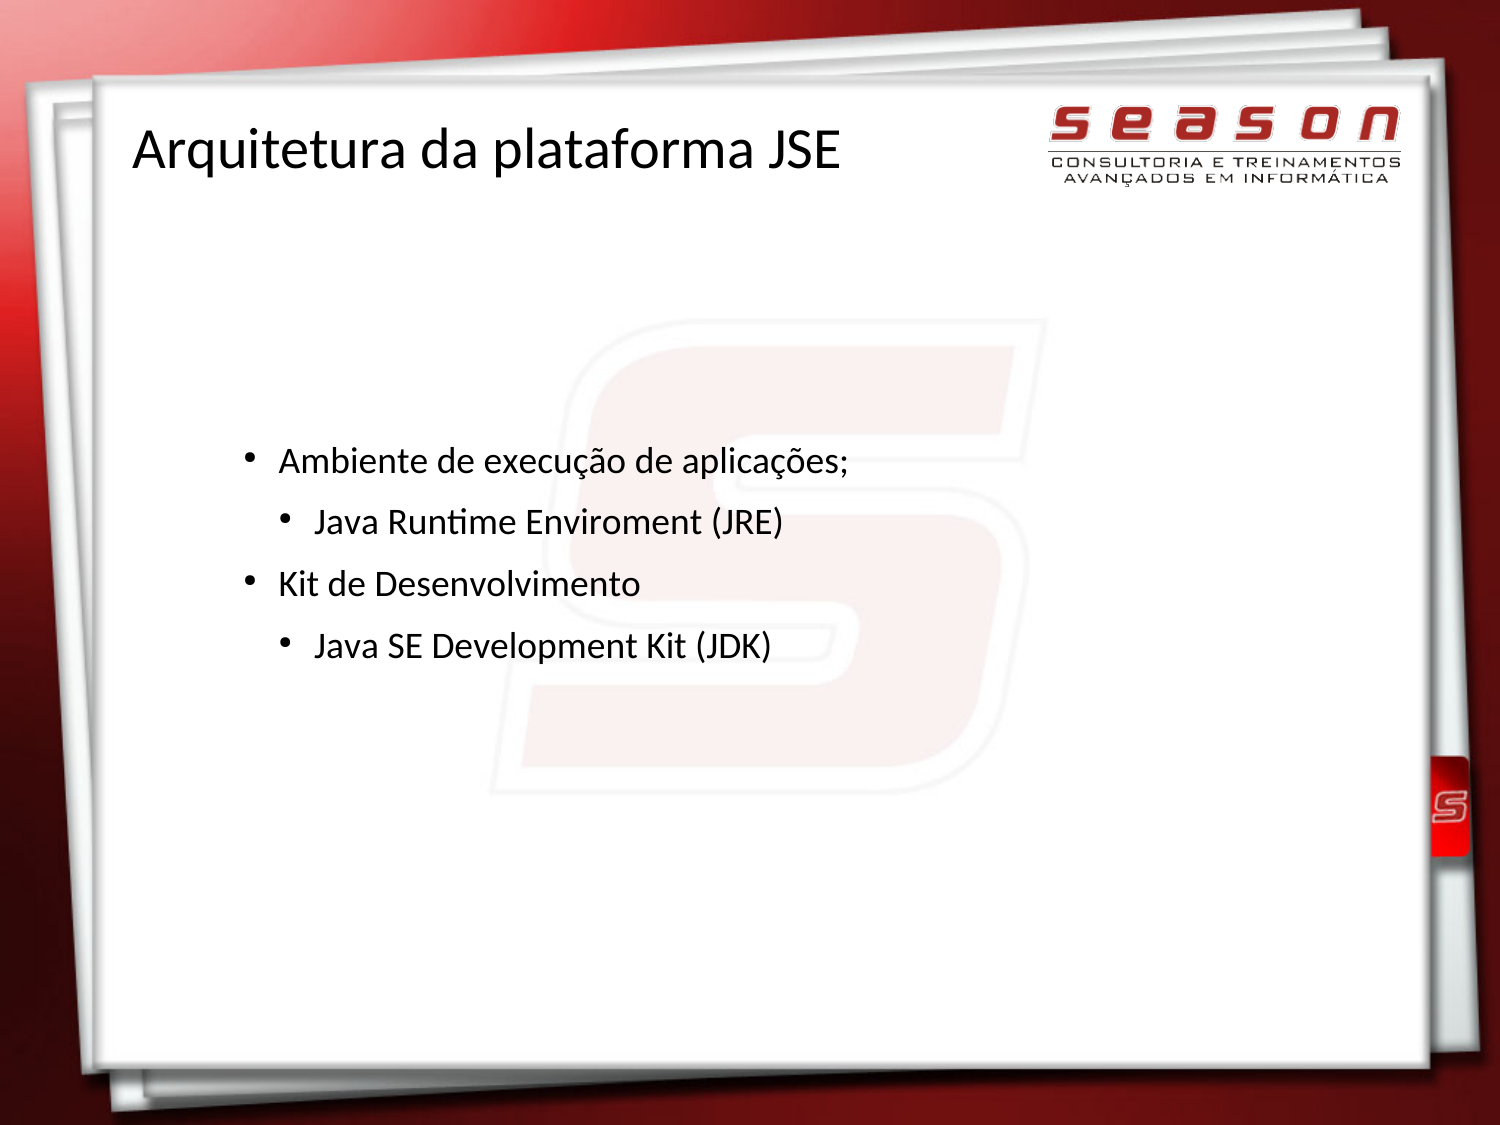

# Arquitetura da plataforma JSE
Ambiente de execução de aplicações;
Java Runtime Enviroment (JRE)
Kit de Desenvolvimento
Java SE Development Kit (JDK)